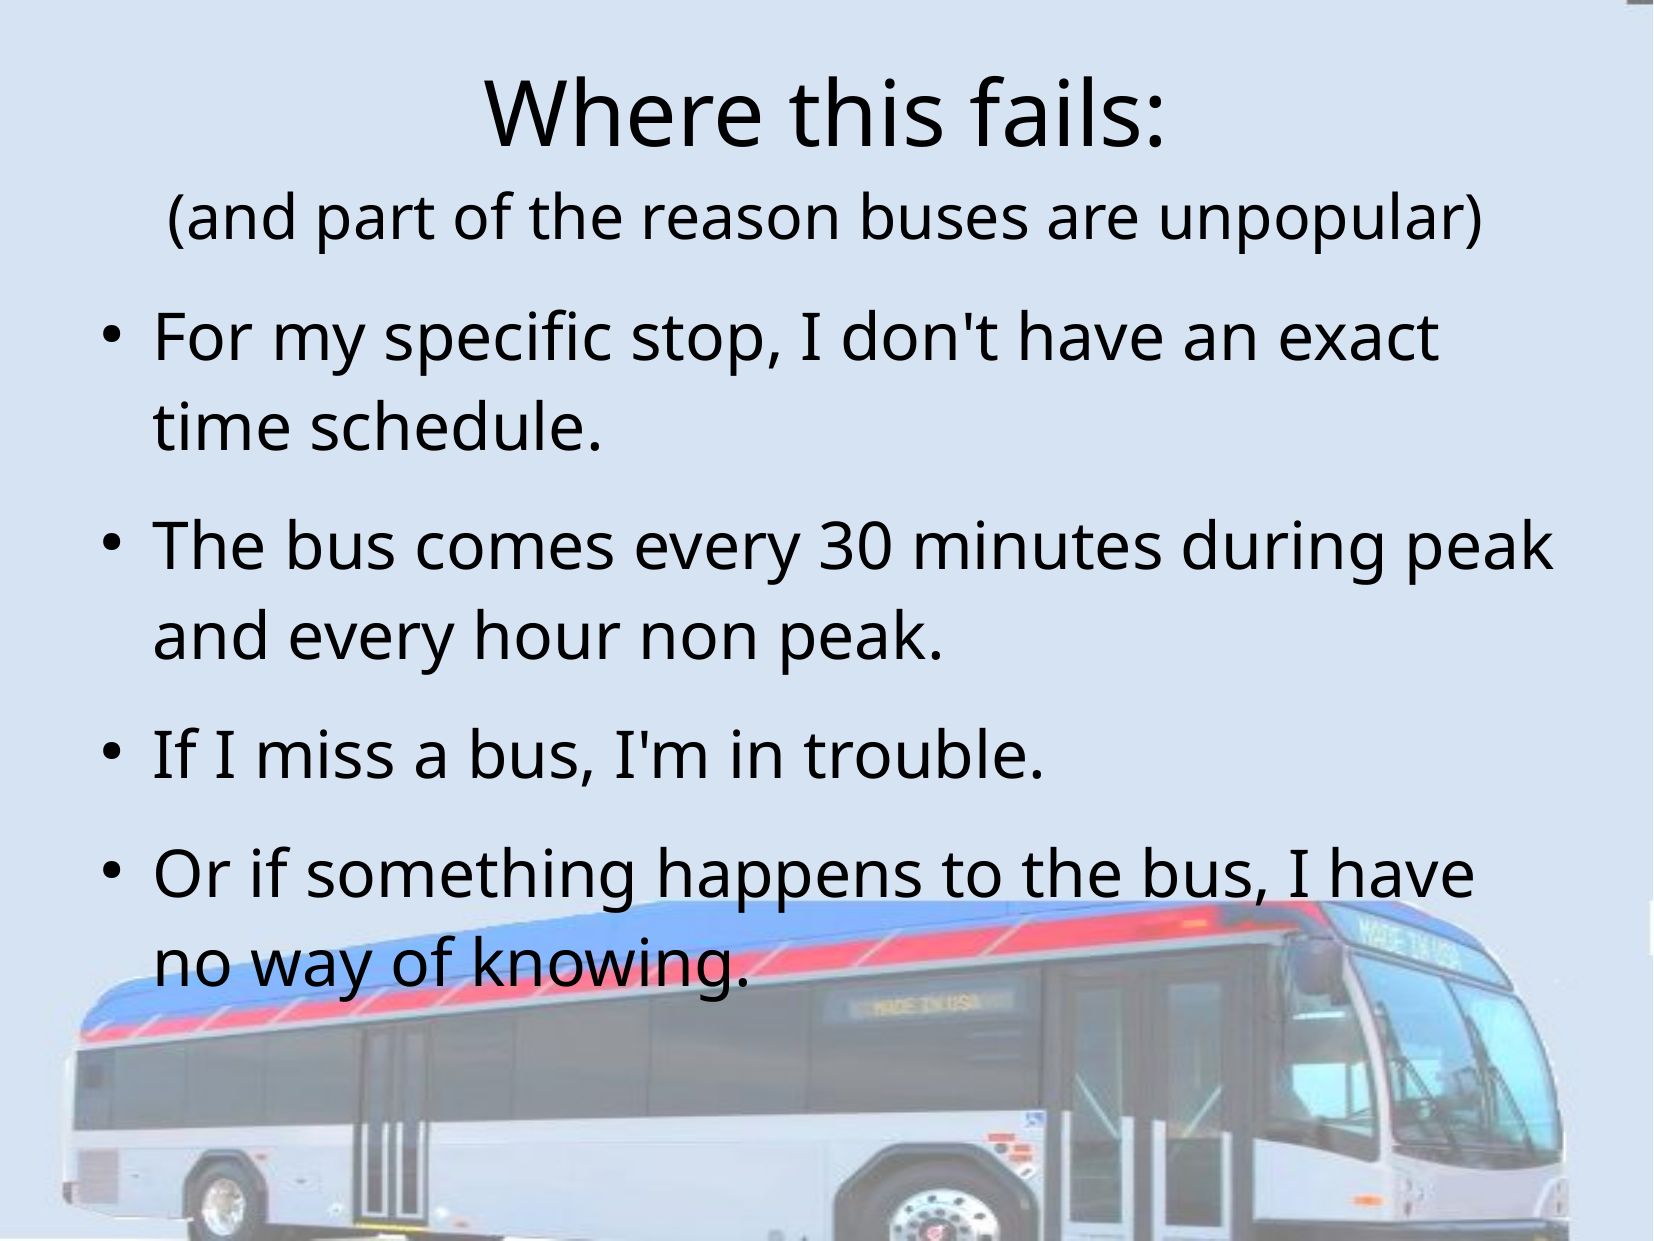

# Where this fails: (and part of the reason buses are unpopular)
For my specific stop, I don't have an exact time schedule.
The bus comes every 30 minutes during peak and every hour non peak.
If I miss a bus, I'm in trouble.
Or if something happens to the bus, I have no way of knowing.